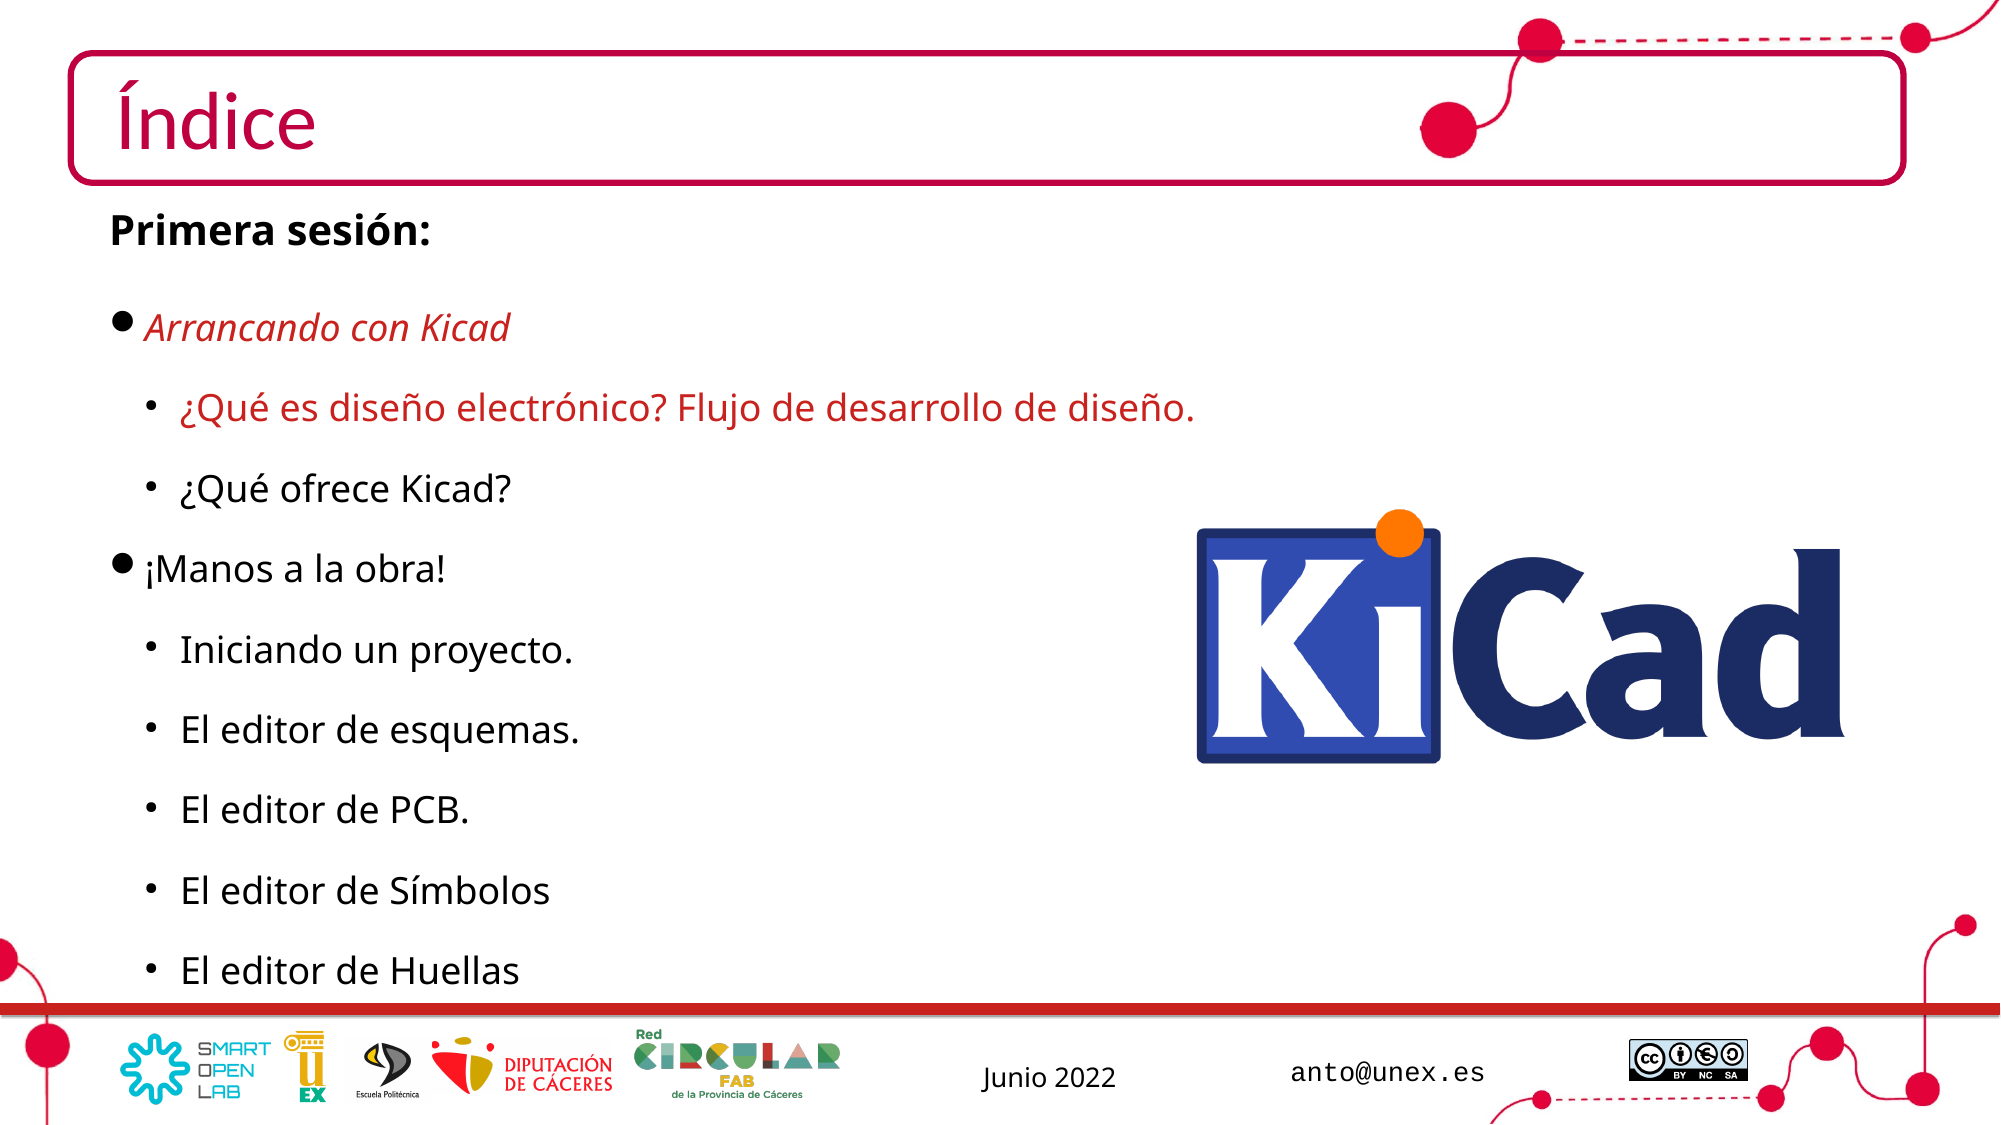

Índice
Primera sesión:
Arrancando con Kicad
¿Qué es diseño electrónico? Flujo de desarrollo de diseño.
¿Qué ofrece Kicad?
¡Manos a la obra!
Iniciando un proyecto.
El editor de esquemas.
El editor de PCB.
El editor de Símbolos
El editor de Huellas